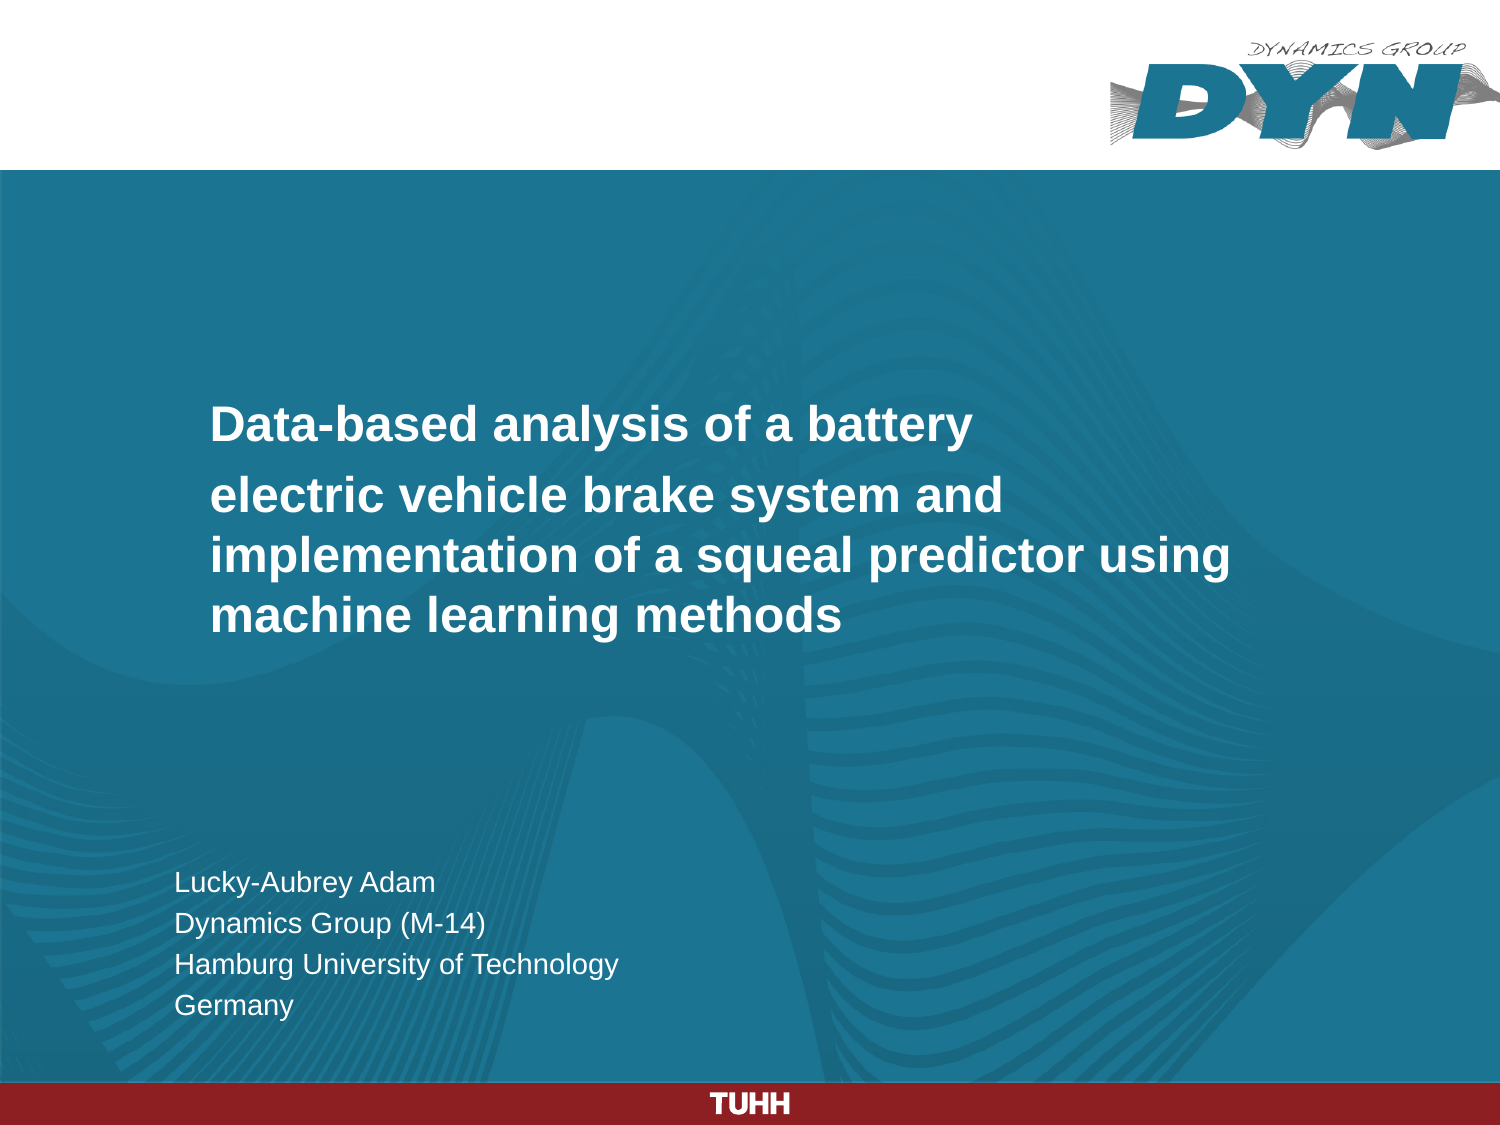

Data-based analysis of a battery
electric vehicle brake system and implementation of a squeal predictor using machine learning methods
# Lucky-Aubrey Adam
Dynamics Group (M-14)
Hamburg University of Technology
Germany